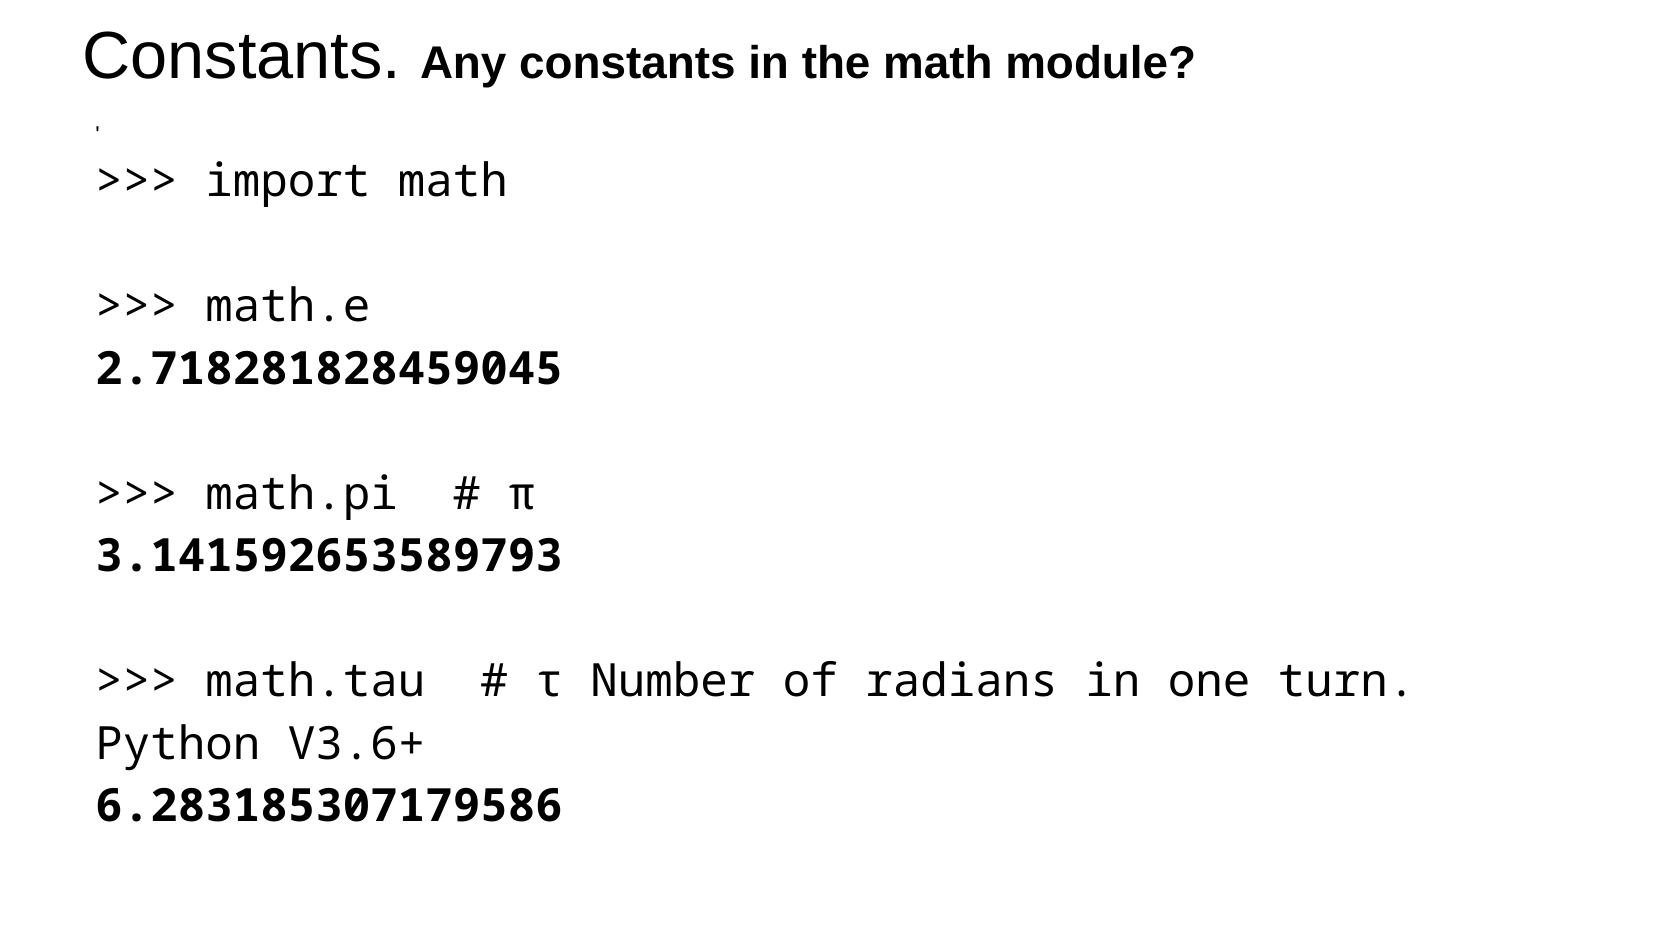

# Constants. Any constants in the math module?
'
>>> import math
>>> math.e
2.718281828459045
>>> math.pi # π
3.141592653589793
>>> math.tau # τ Number of radians in one turn. Python V3.6+
6.283185307179586